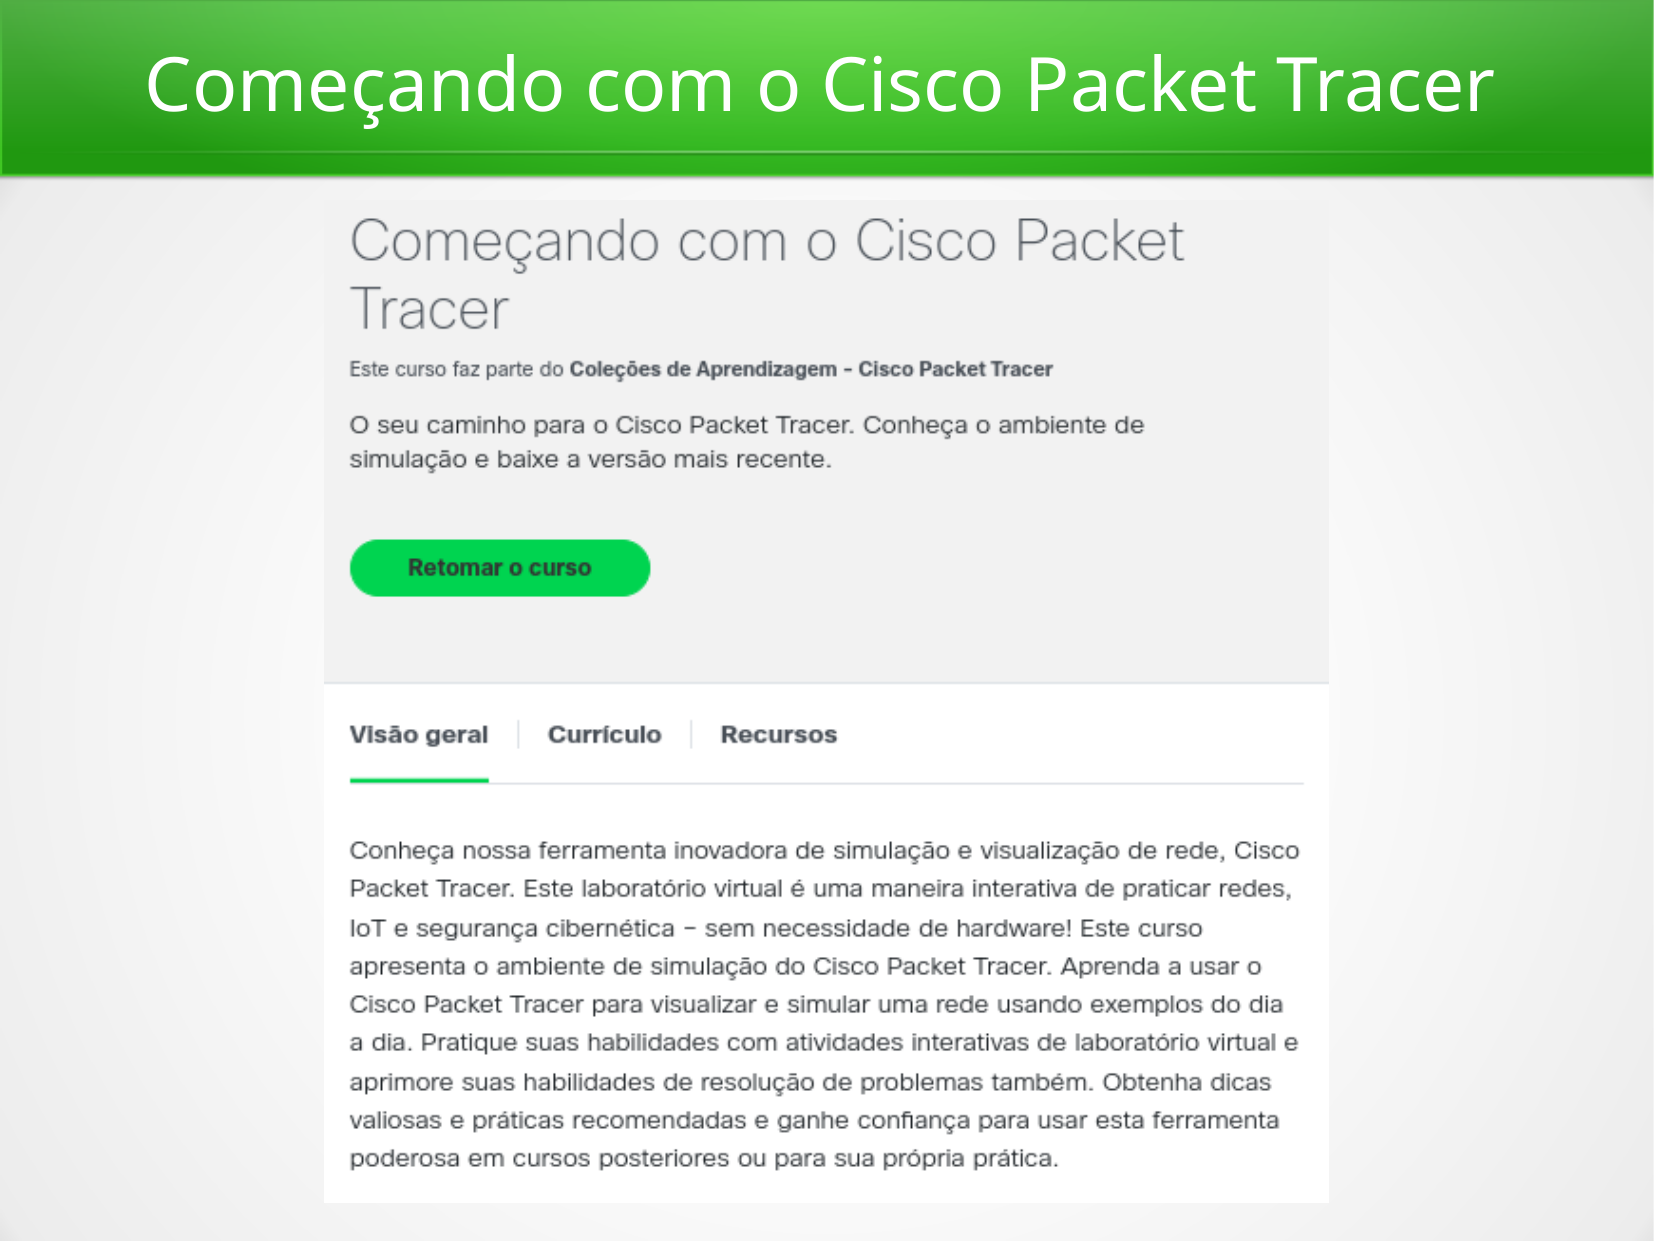

# Começando com o Cisco Packet Tracer